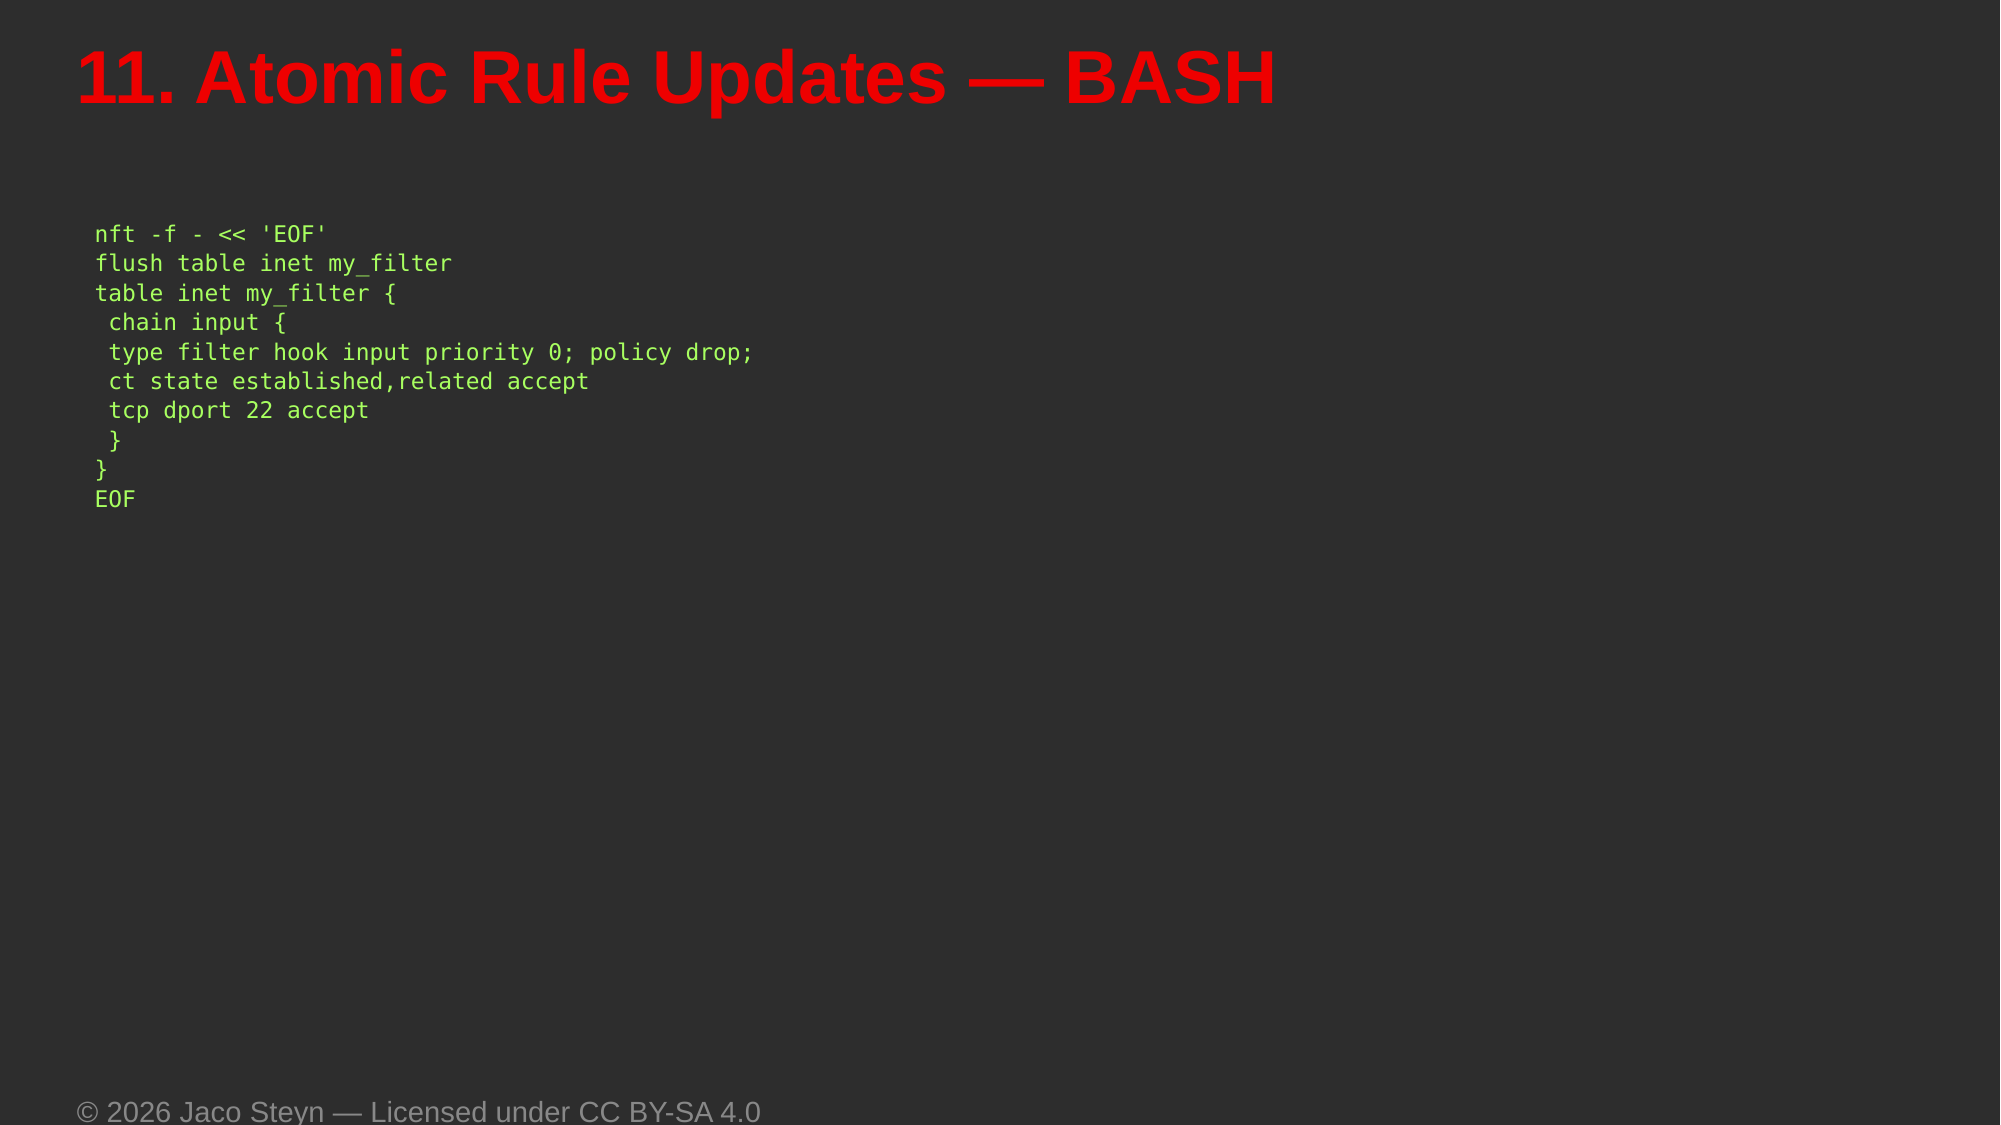

11. Atomic Rule Updates — BASH
nft -f - << 'EOF'
flush table inet my_filter
table inet my_filter {
 chain input {
 type filter hook input priority 0; policy drop;
 ct state established,related accept
 tcp dport 22 accept
 }
}
EOF
© 2026 Jaco Steyn — Licensed under CC BY-SA 4.0